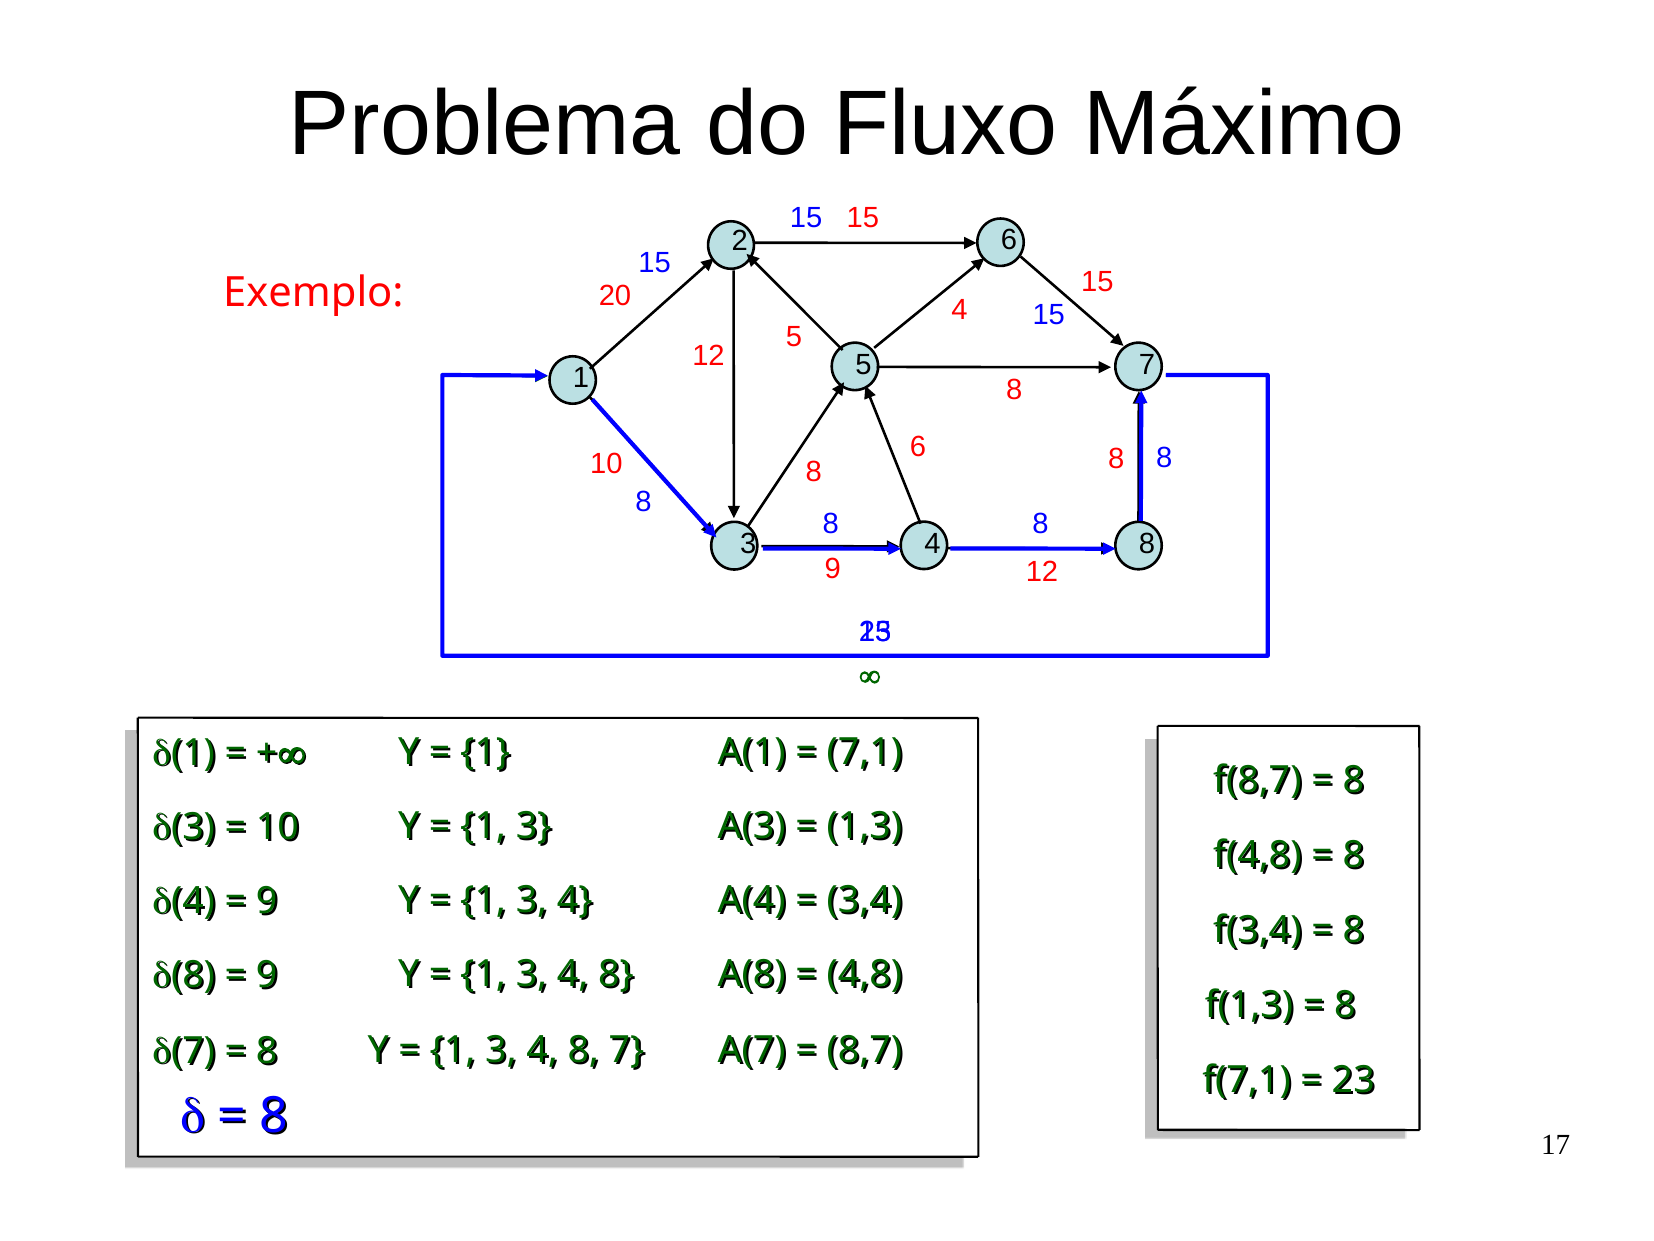

# Problema do Fluxo Máximo
15
15
6
2
15
	Exemplo:
15
20
4
15
5
12
5
7
1
8
6
8
8
10
8
8
8
8
3
4
8
9
12
15
23

(1) = +
Y = {1}
A(1) = (7,1)‏
f(8,7) = 8
(3) = 10
Y = {1, 3}
A(3) = (1,3)‏
f(4,8) = 8
(4) = 9
Y = {1, 3, 4}
A(4) = (3,4)‏
f(3,4) = 8
(8) = 9
Y = {1, 3, 4, 8}
A(8) = (4,8)‏
f(1,3) = 8
(7) = 8
Y = {1, 3, 4, 8, 7}
A(7) = (8,7)‏
f(7,1) = 23
 = 8
17